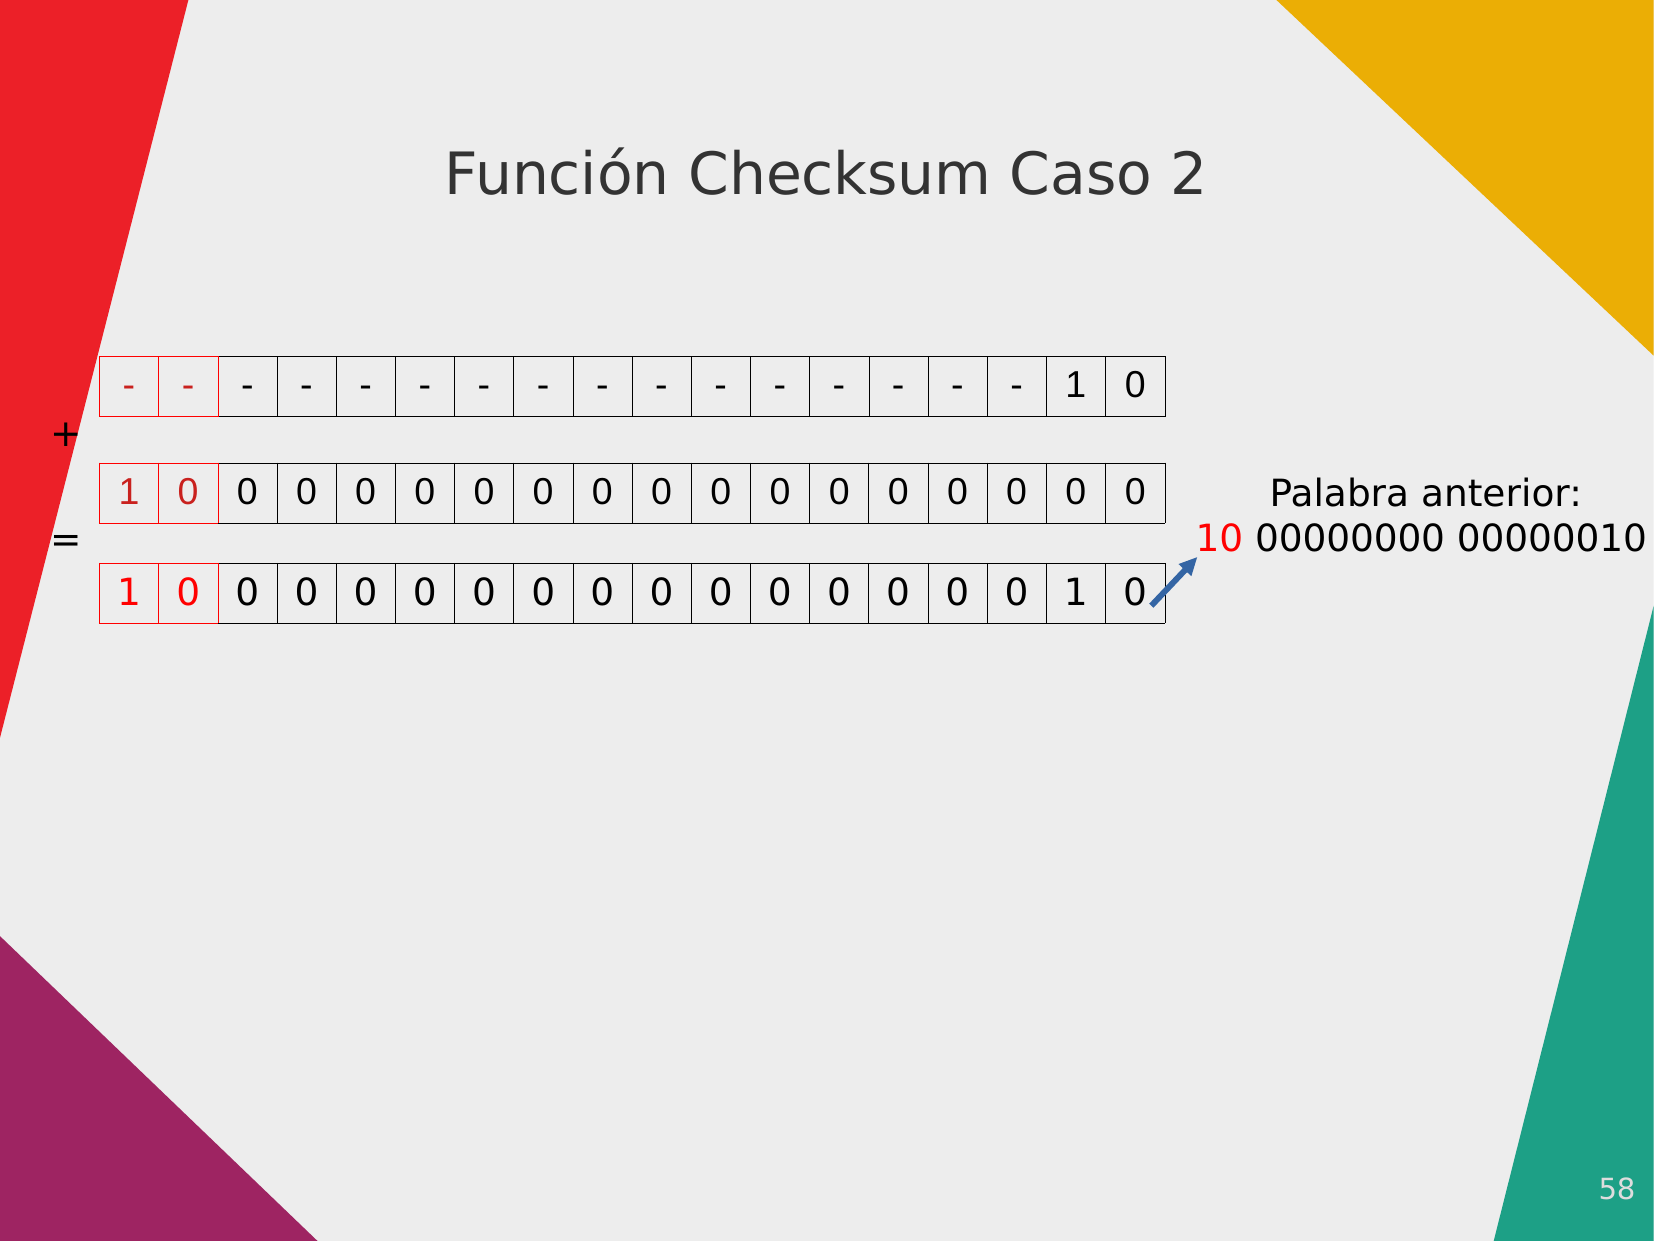

Función Checksum Caso 2
Palabra anterior:
10 00000000 00000010
| - | - | - | - | - | - | - | - | - | - | - | - | - | - | - | - | 1 | 0 |
| --- | --- | --- | --- | --- | --- | --- | --- | --- | --- | --- | --- | --- | --- | --- | --- | --- | --- |
+
| 1 | 0 | 0 | 0 | 0 | 0 | 0 | 0 | 0 | 0 | 0 | 0 | 0 | 0 | 0 | 0 | 0 | 0 |
| --- | --- | --- | --- | --- | --- | --- | --- | --- | --- | --- | --- | --- | --- | --- | --- | --- | --- |
=
| 1 | 0 | 0 | 0 | 0 | 0 | 0 | 0 | 0 | 0 | 0 | 0 | 0 | 0 | 0 | 0 | 1 | 0 |
| --- | --- | --- | --- | --- | --- | --- | --- | --- | --- | --- | --- | --- | --- | --- | --- | --- | --- |
58